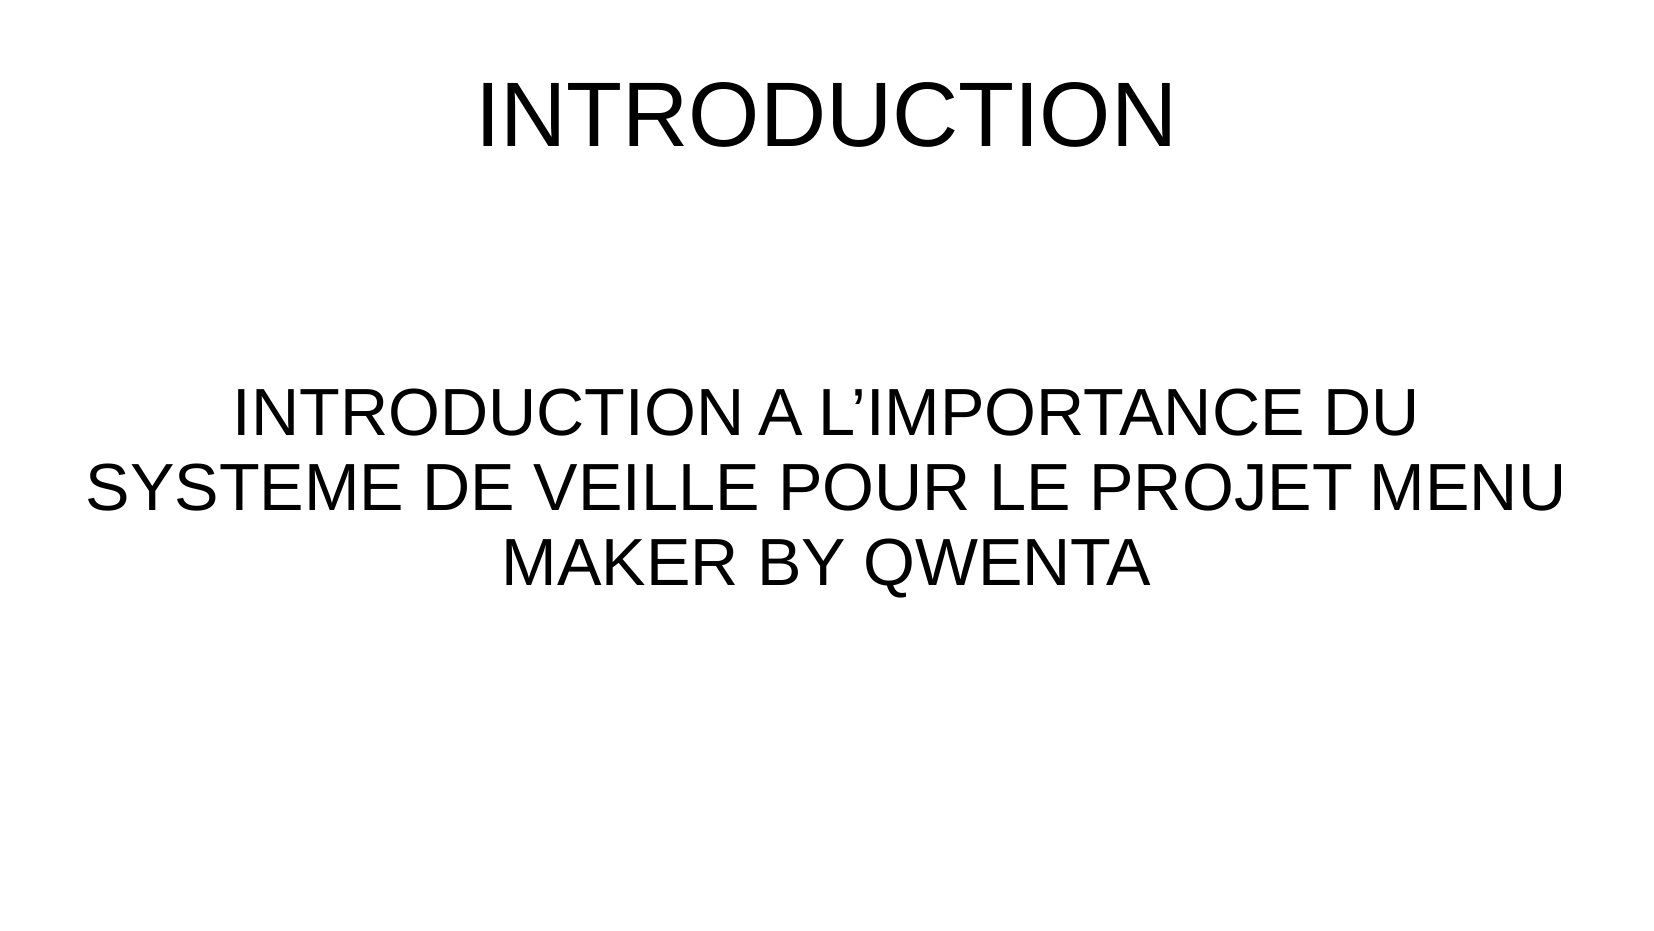

# INTRODUCTION
INTRODUCTION A L’IMPORTANCE DU SYSTEME DE VEILLE POUR LE PROJET MENU MAKER BY QWENTA